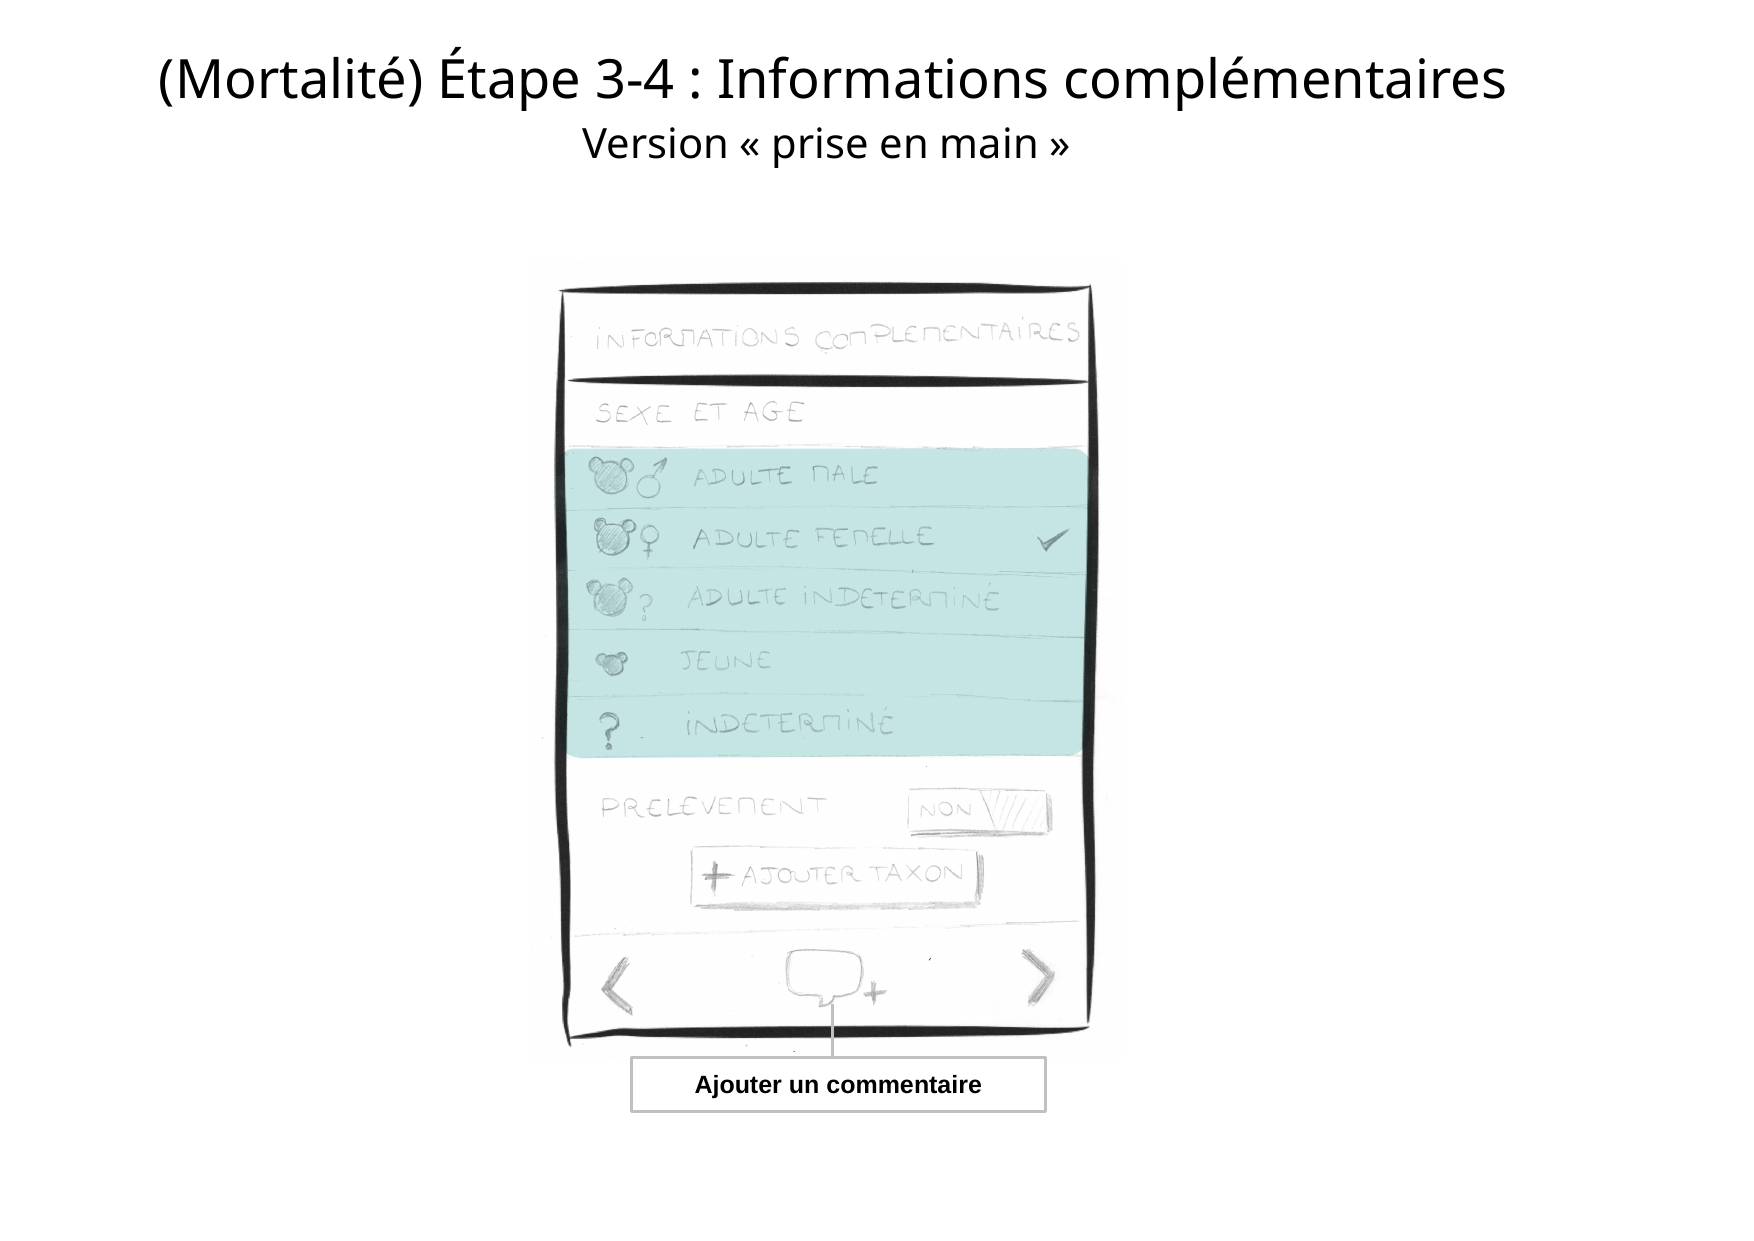

# (Mortalité) Étape 3-4 : Informations complémentaires Version « prise en main »
Ajouter un commentaire